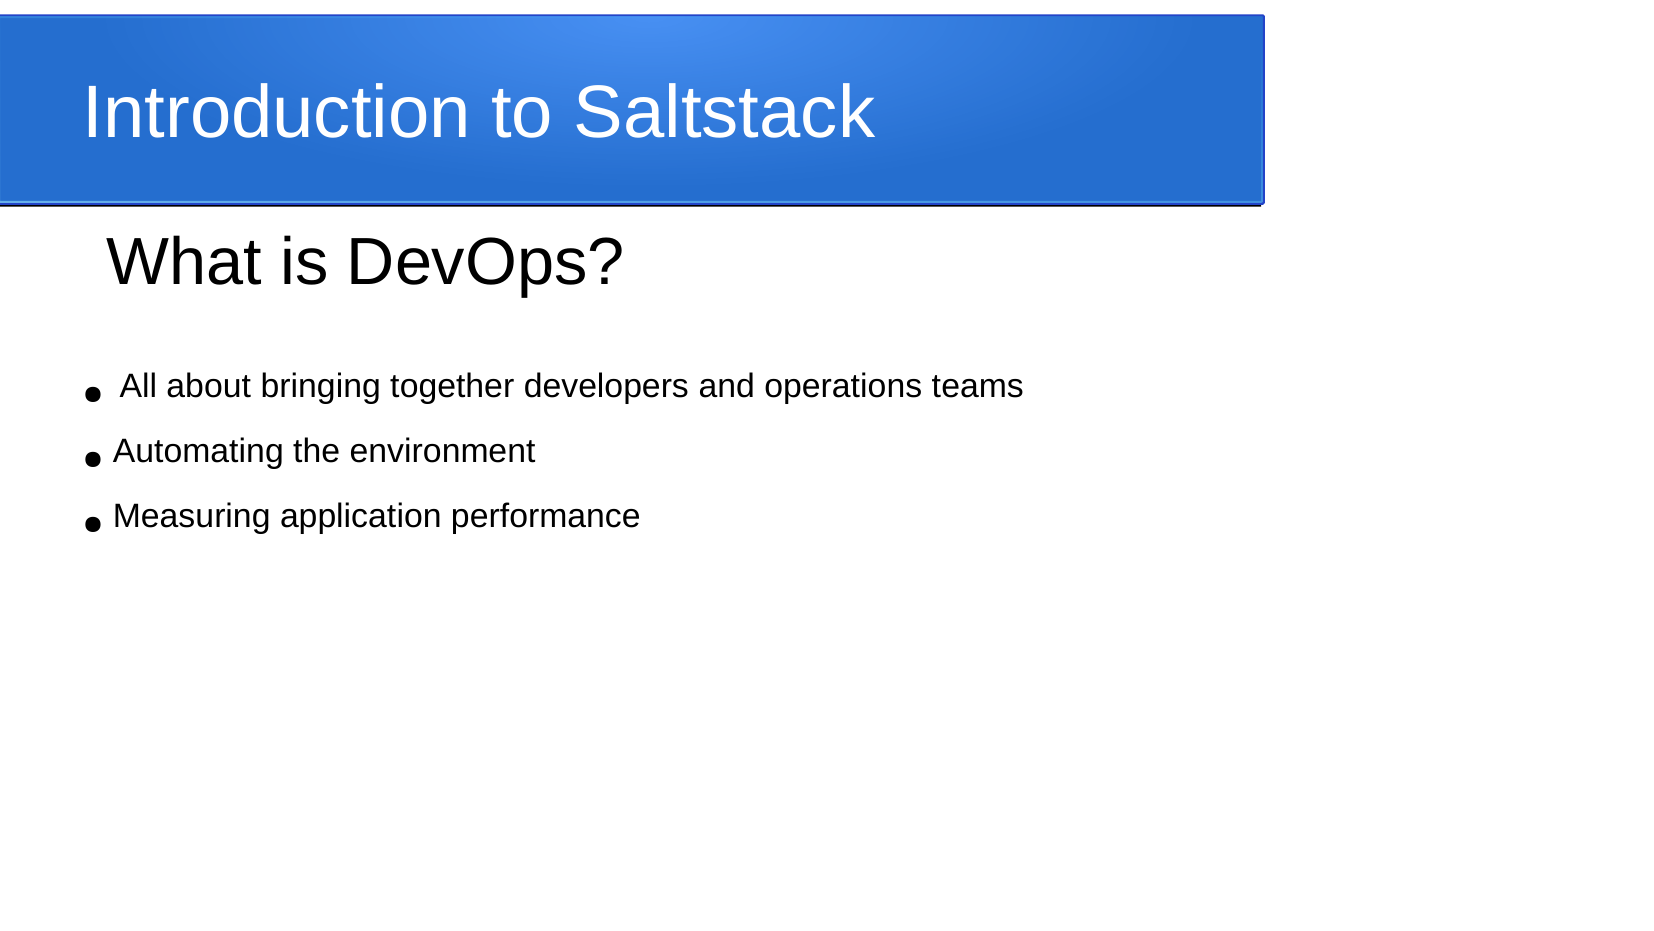

# Introduction to Saltstack
What is DevOps?
 All about bringing together developers and operations teams
 Automating the environment
 Measuring application performance